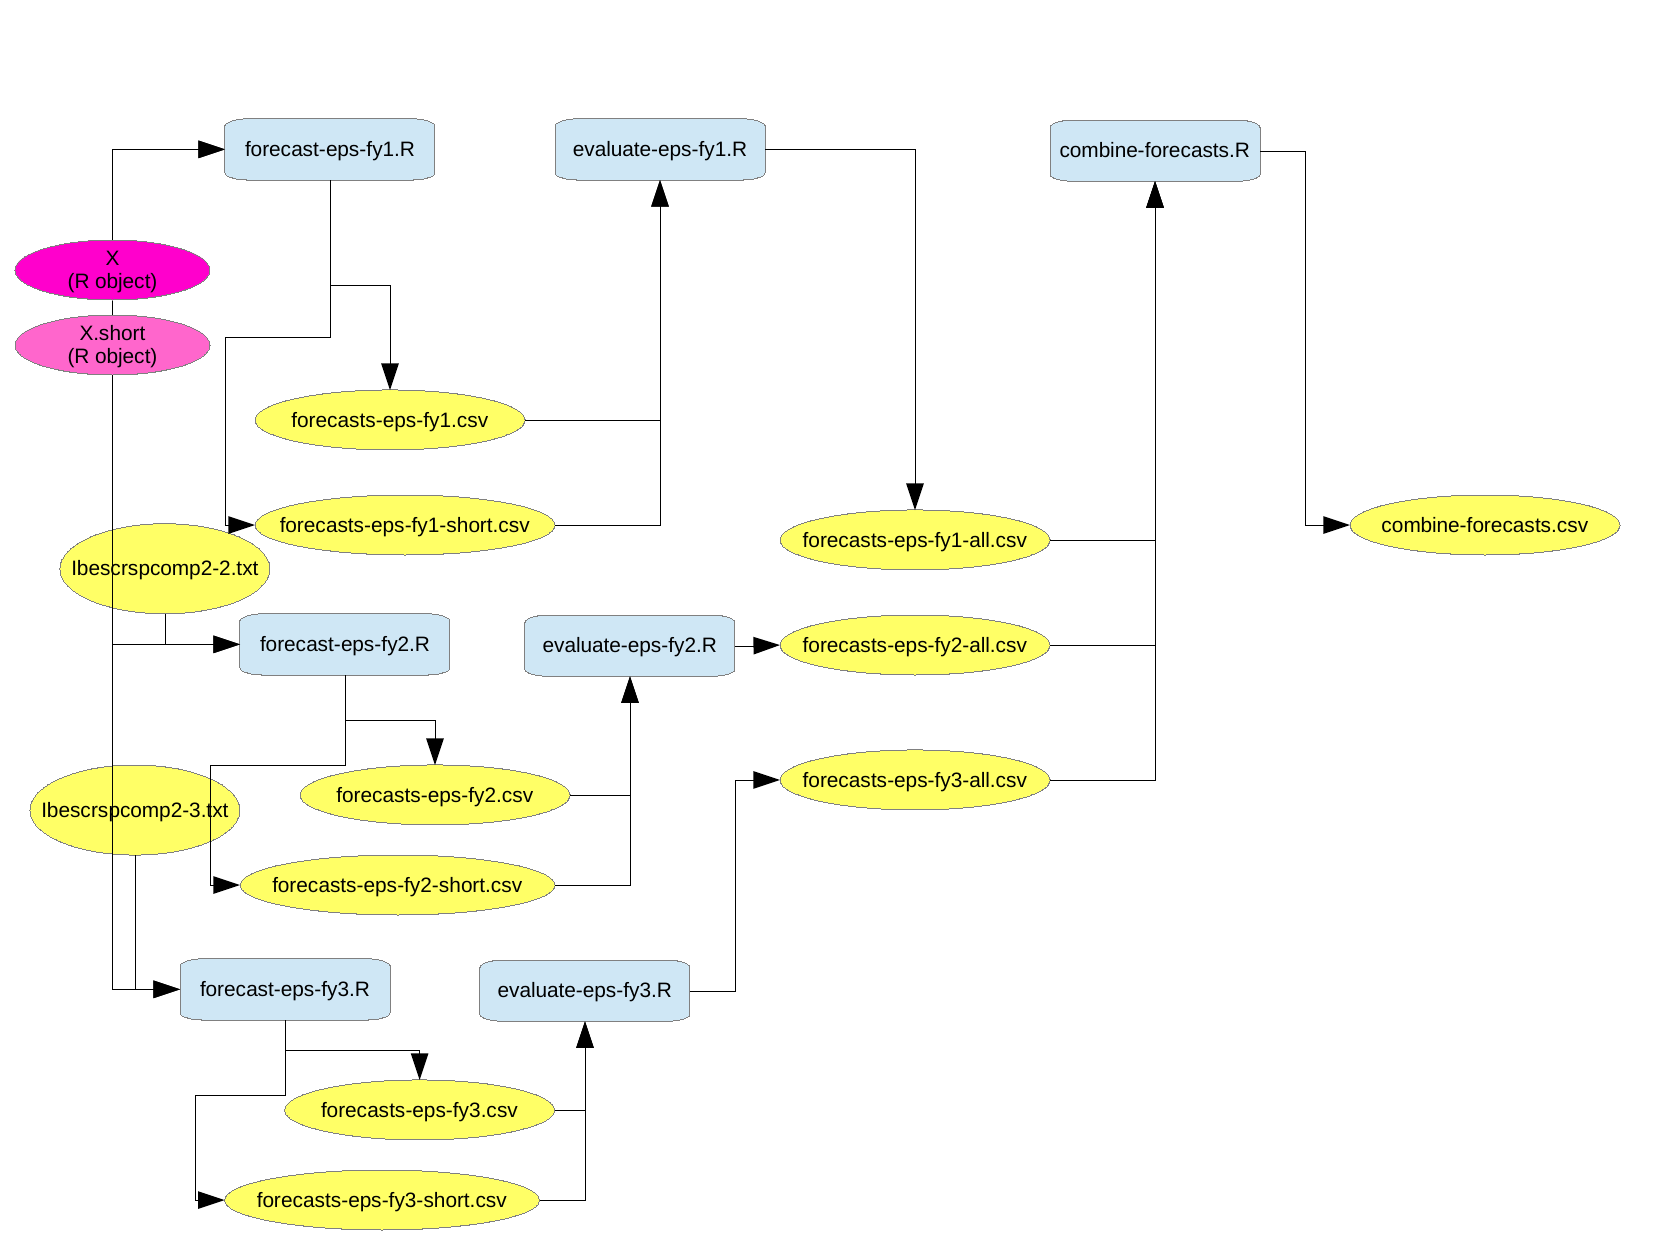

forecast-eps-fy1.R
evaluate-eps-fy1.R
combine-forecasts.R
X
(R object)
X.short
(R object)
forecasts-eps-fy1.csv
forecasts-eps-fy1-short.csv
combine-forecasts.csv
forecasts-eps-fy1-all.csv
Ibescrspcomp2-2.txt
forecast-eps-fy2.R
evaluate-eps-fy2.R
forecasts-eps-fy2-all.csv
forecasts-eps-fy3-all.csv
Ibescrspcomp2-3.txt
forecasts-eps-fy2.csv
forecasts-eps-fy2-short.csv
forecast-eps-fy3.R
evaluate-eps-fy3.R
forecasts-eps-fy3.csv
forecasts-eps-fy3-short.csv